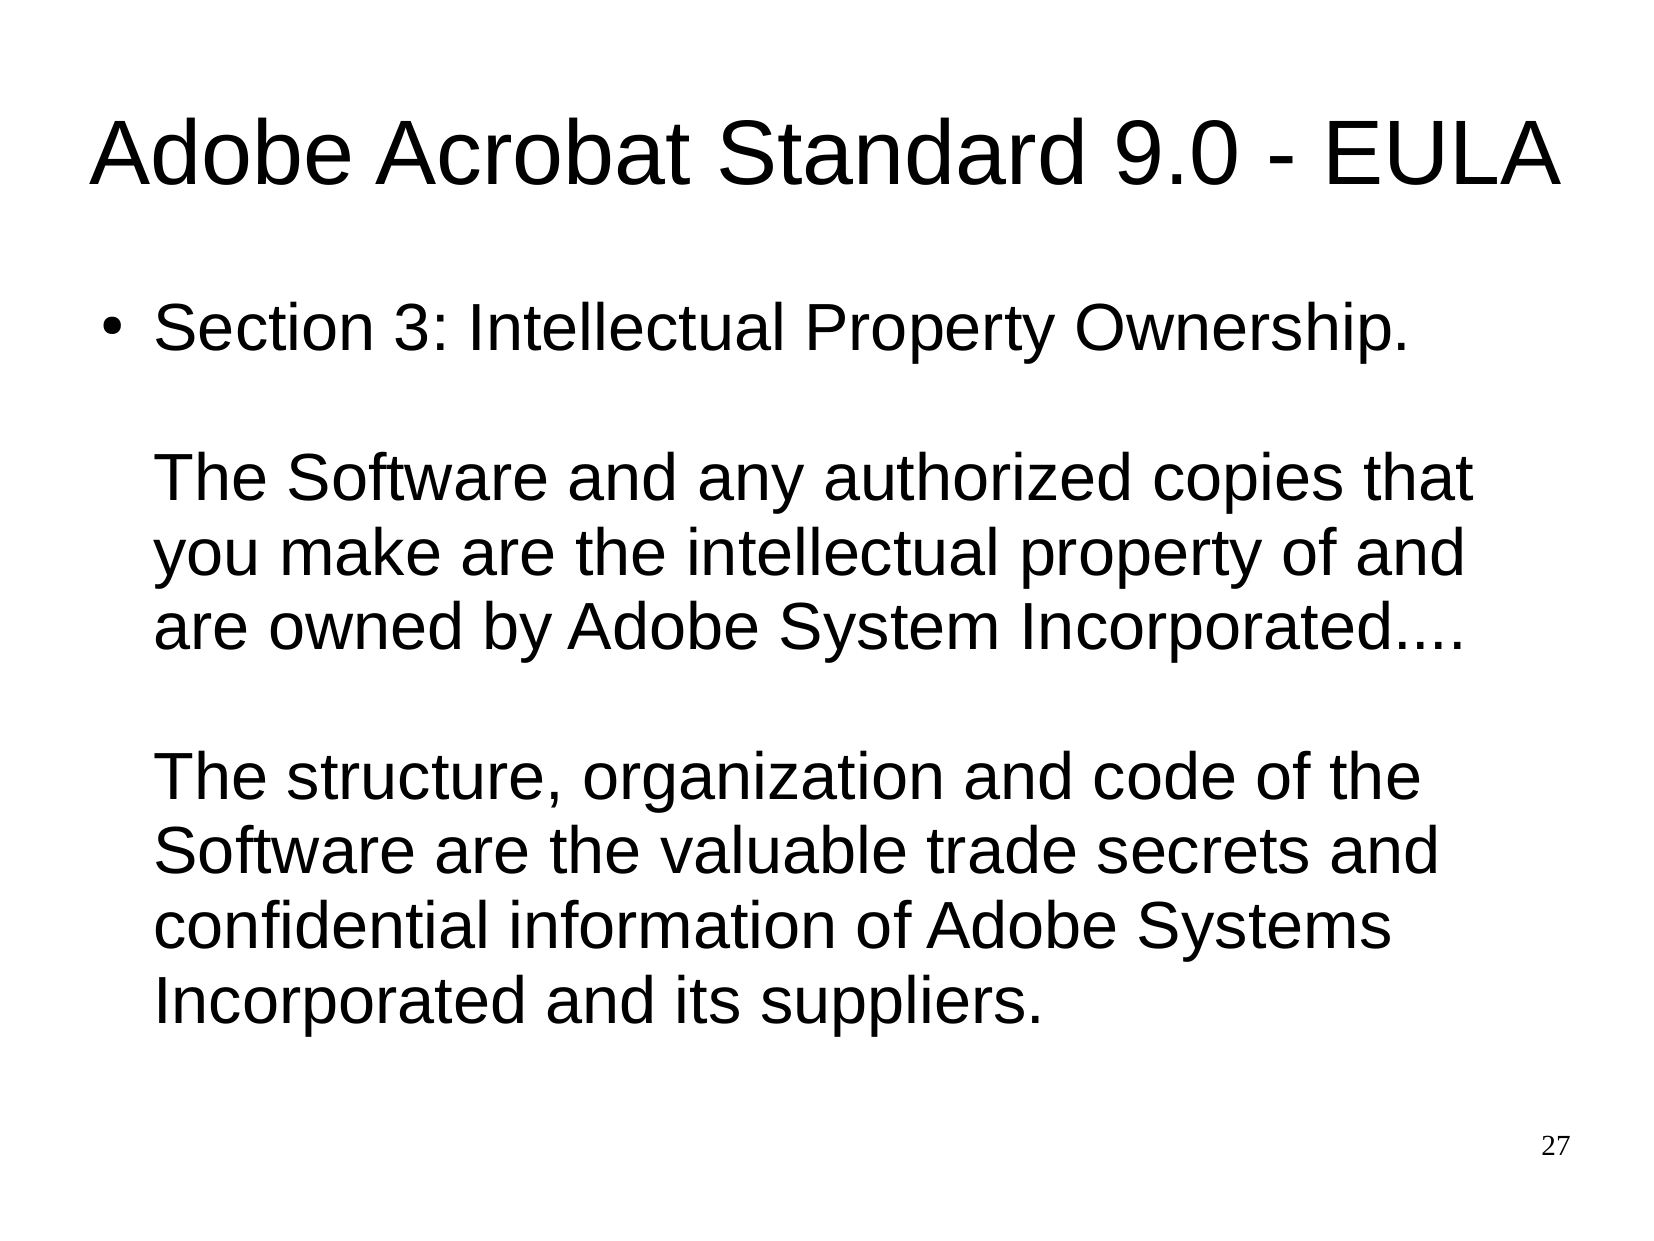

# Adobe Acrobat Standard 9.0 - EULA
Section 3: Intellectual Property Ownership.
The Software and any authorized copies that you make are the intellectual property of and are owned by Adobe System Incorporated....
The structure, organization and code of the Software are the valuable trade secrets and confidential information of Adobe Systems Incorporated and its suppliers.
27